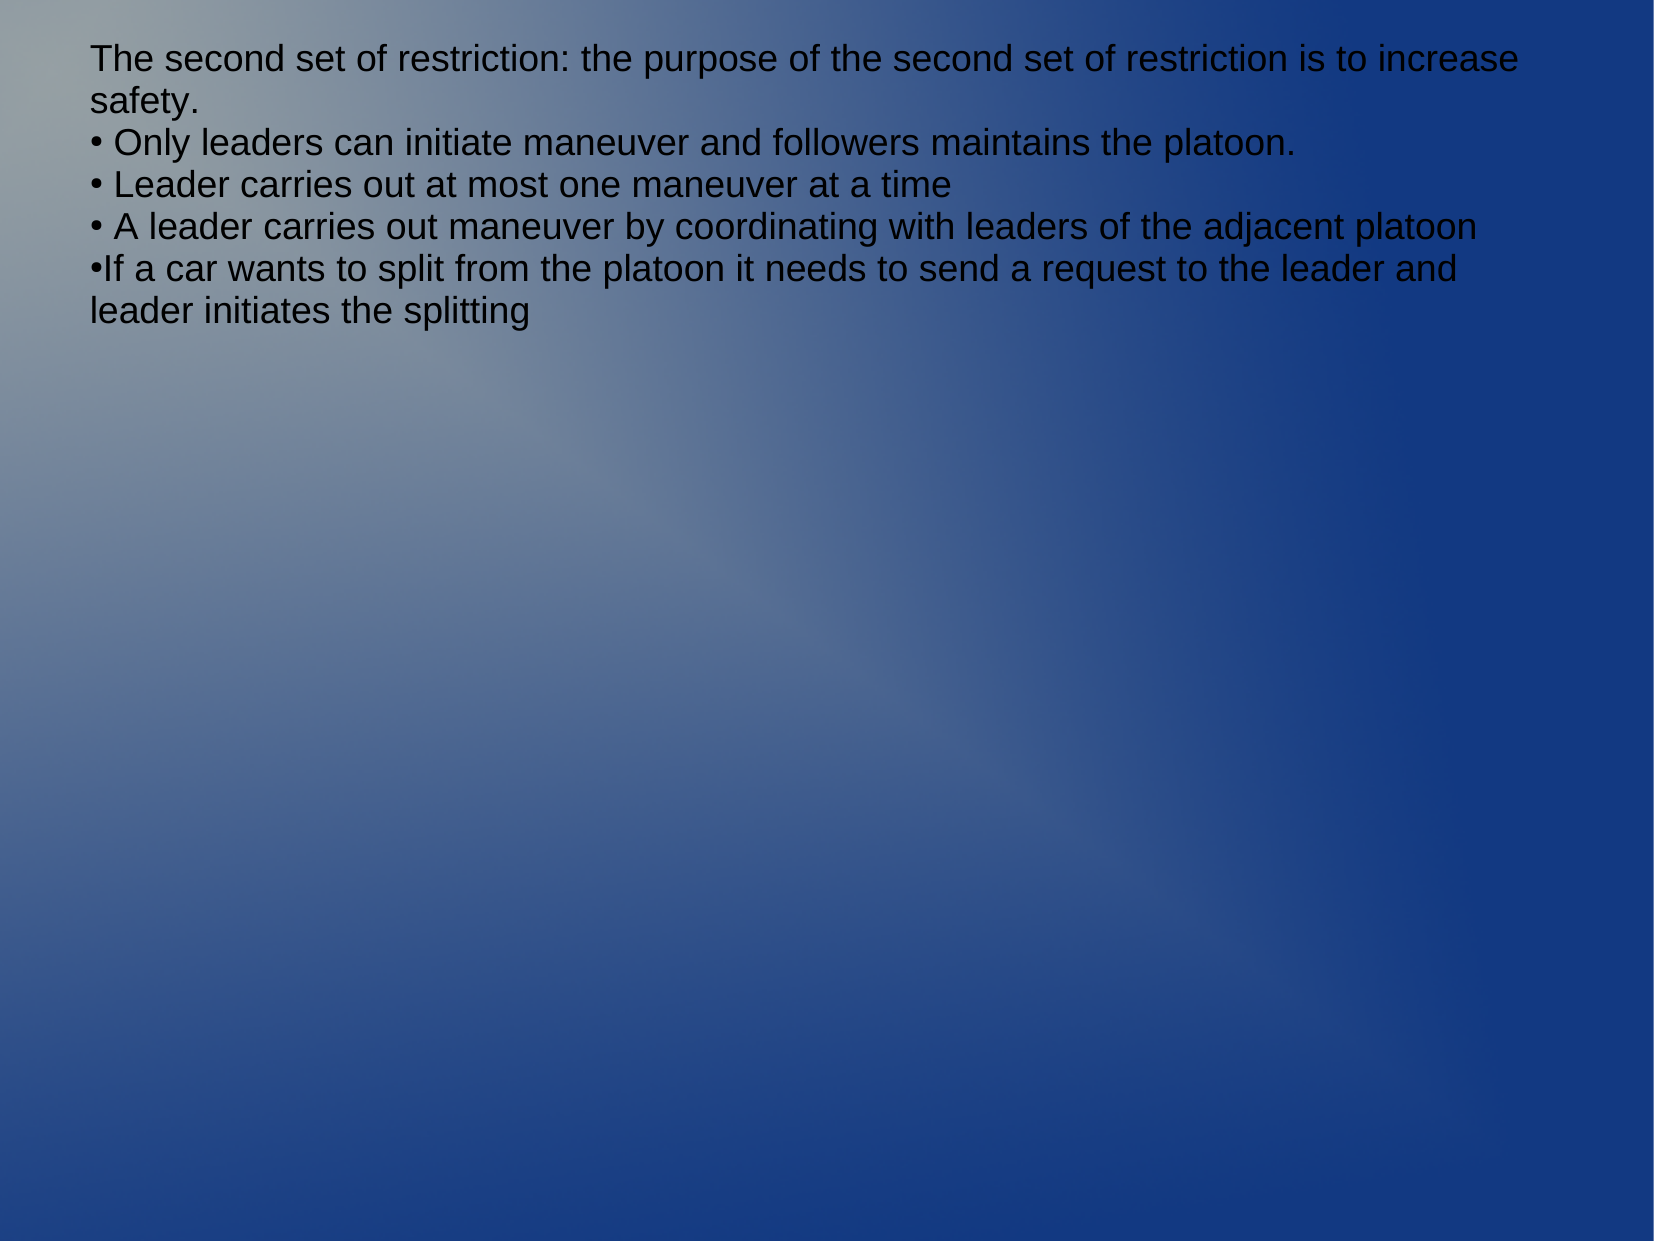

The second set of restriction: the purpose of the second set of restriction is to increase safety.
 Only leaders can initiate maneuver and followers maintains the platoon.
 Leader carries out at most one maneuver at a time
 A leader carries out maneuver by coordinating with leaders of the adjacent platoon
If a car wants to split from the platoon it needs to send a request to the leader and leader initiates the splitting